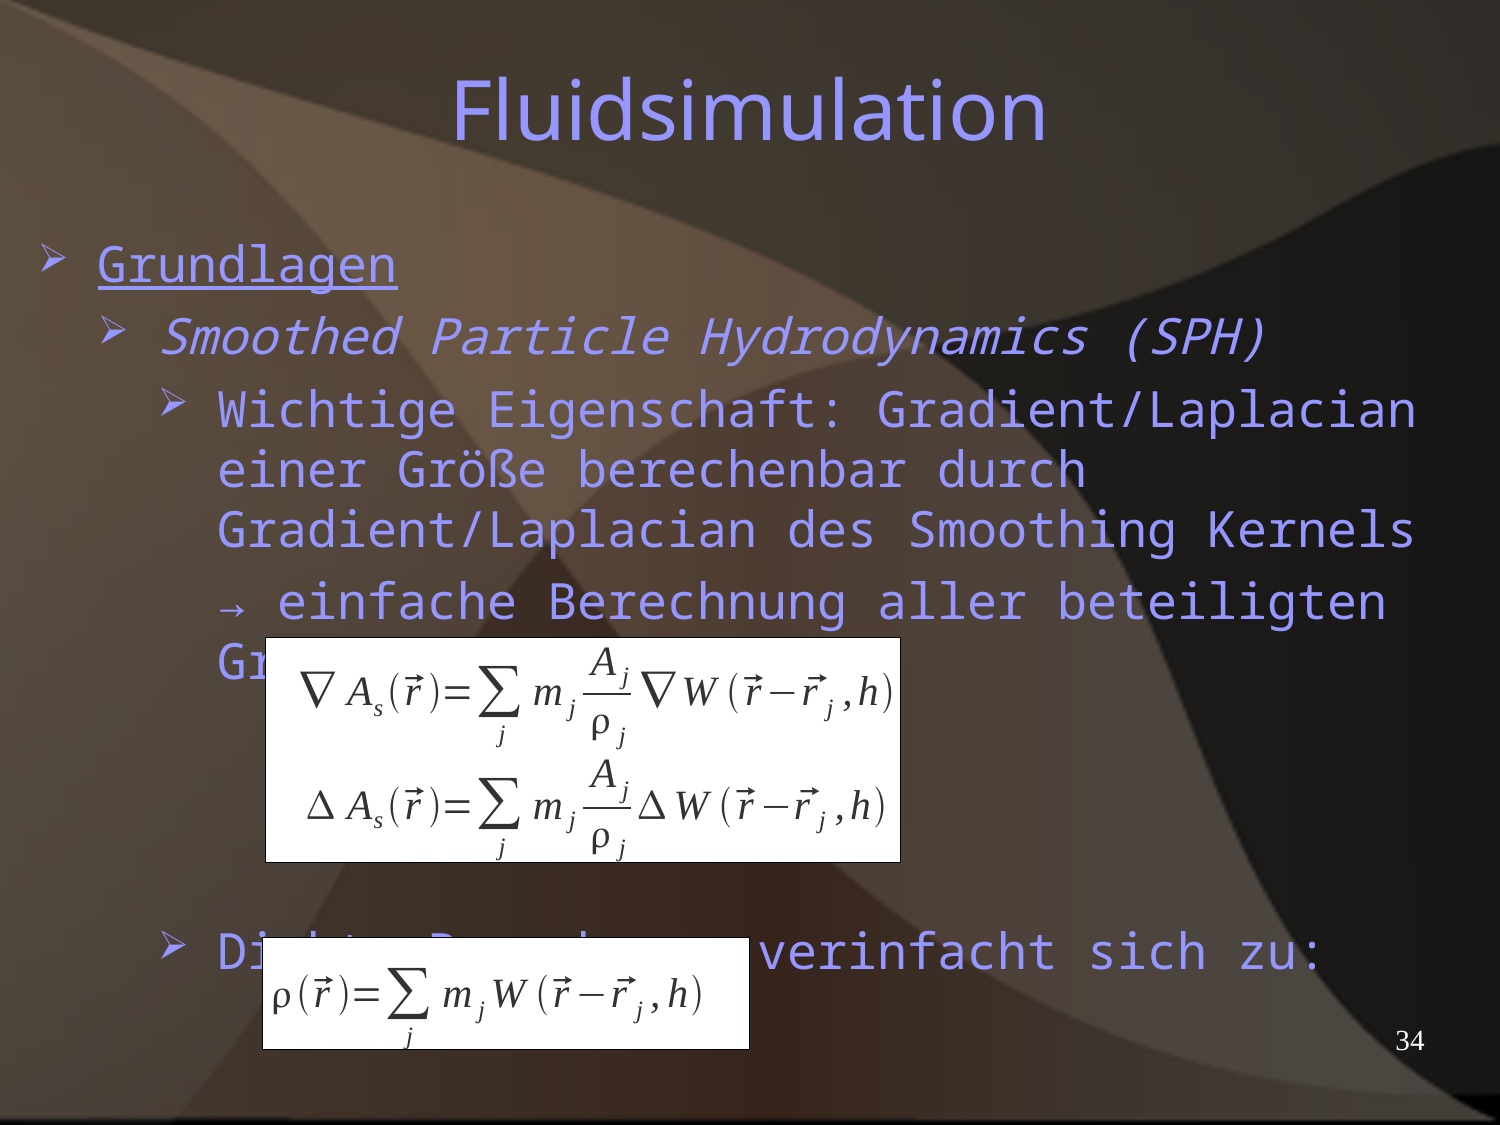

Fluidsimulation
Grundlagen
Smoothed Particle Hydrodynamics (SPH)
Wichtige Eigenschaft: Gradient/Laplacian einer Größe berechenbar durch Gradient/Laplacian des Smoothing Kernels
→ einfache Berechnung aller beteiligten Größen
Dichte-Berechnung verinfacht sich zu:
34